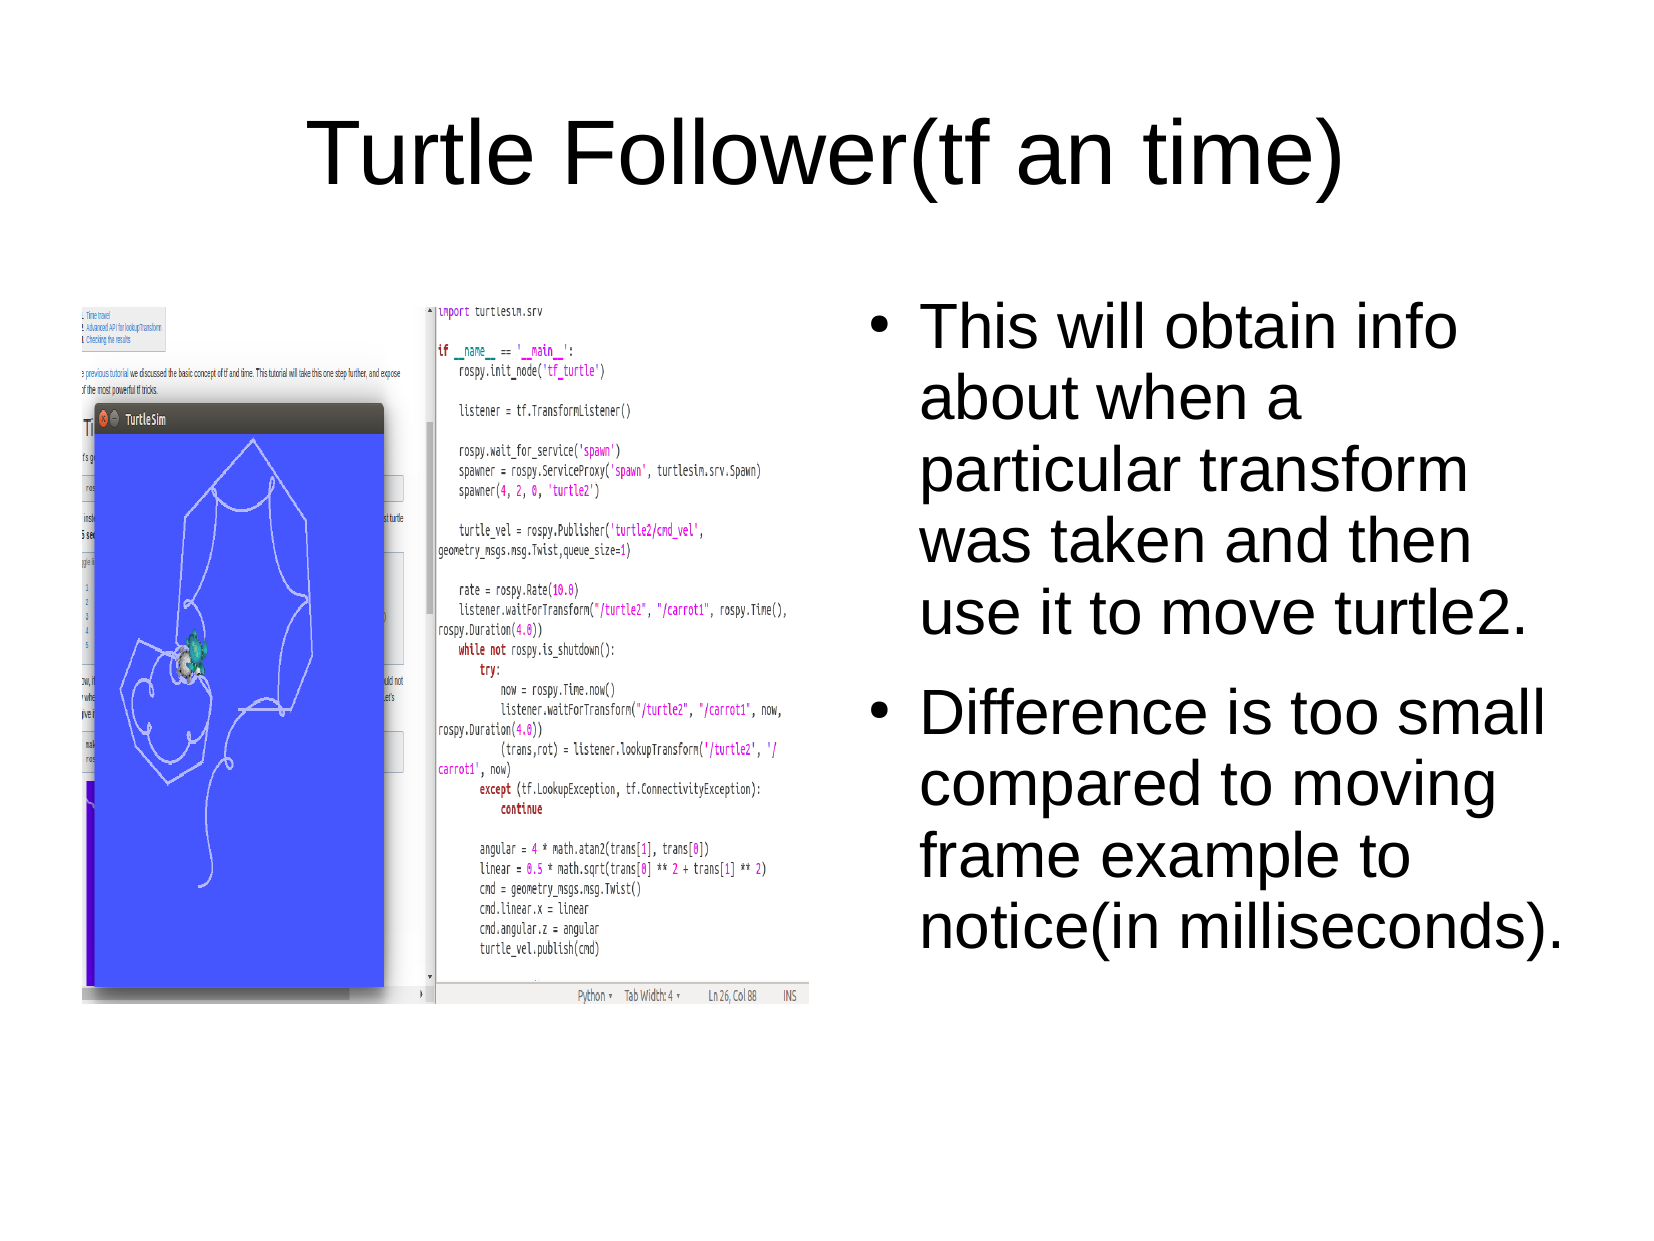

# Turtle Follower(tf an time)
This will obtain info about when a particular transform was taken and then use it to move turtle2.
Difference is too small compared to moving frame example to notice(in milliseconds).